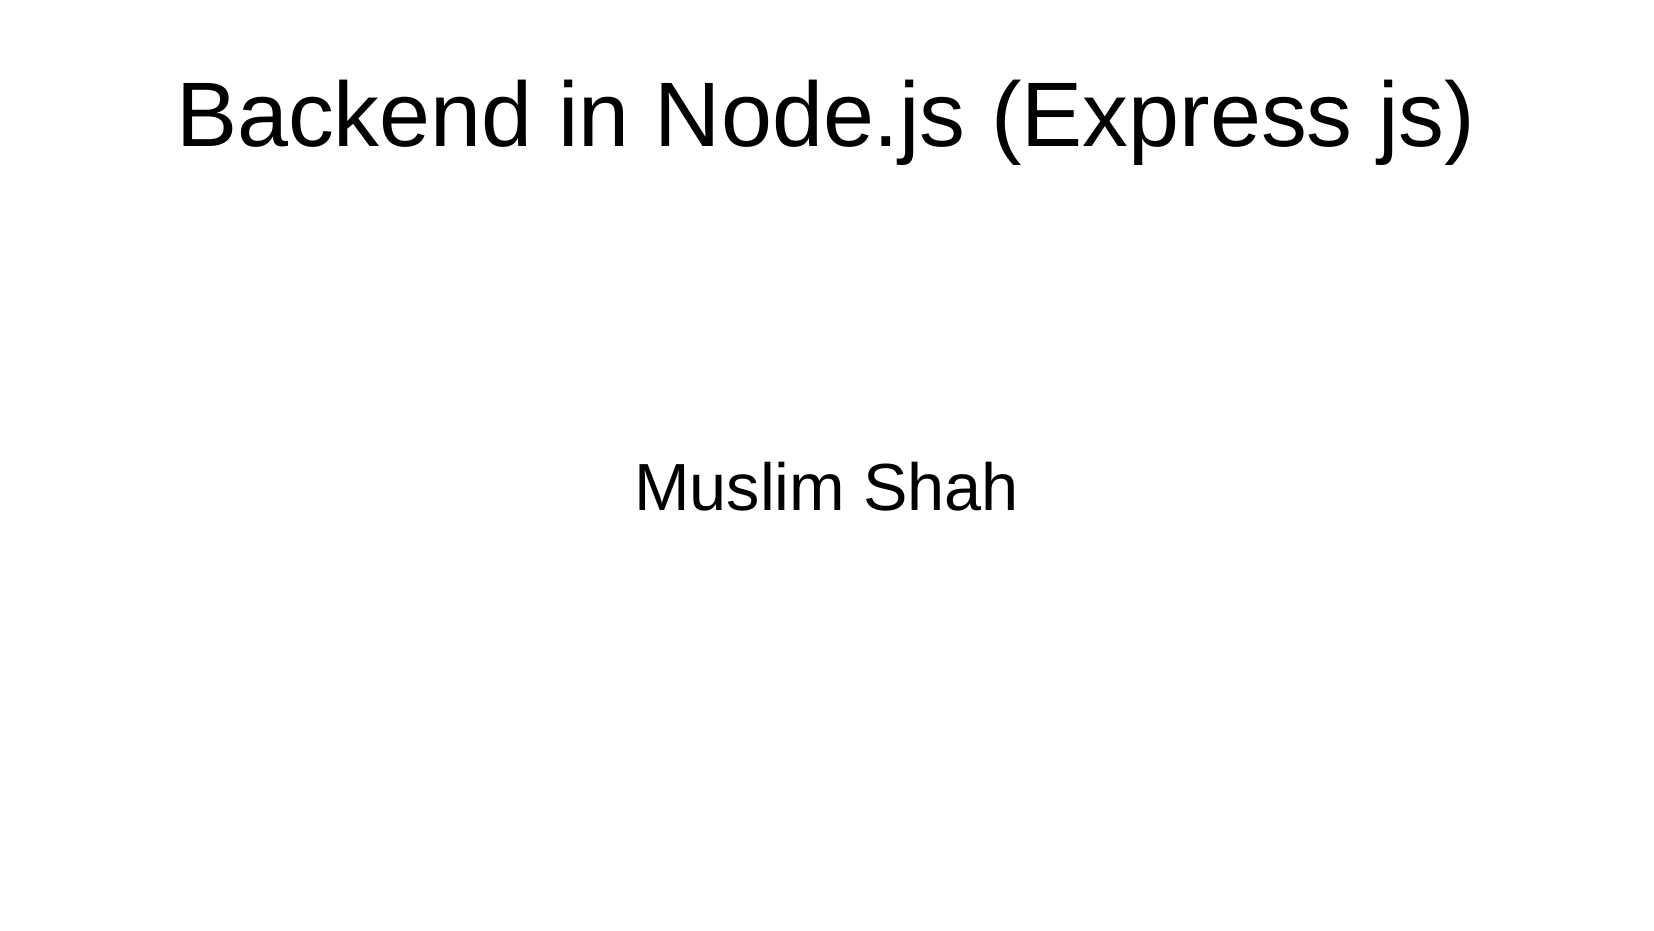

# Backend in Node.js (Express js)
Muslim Shah